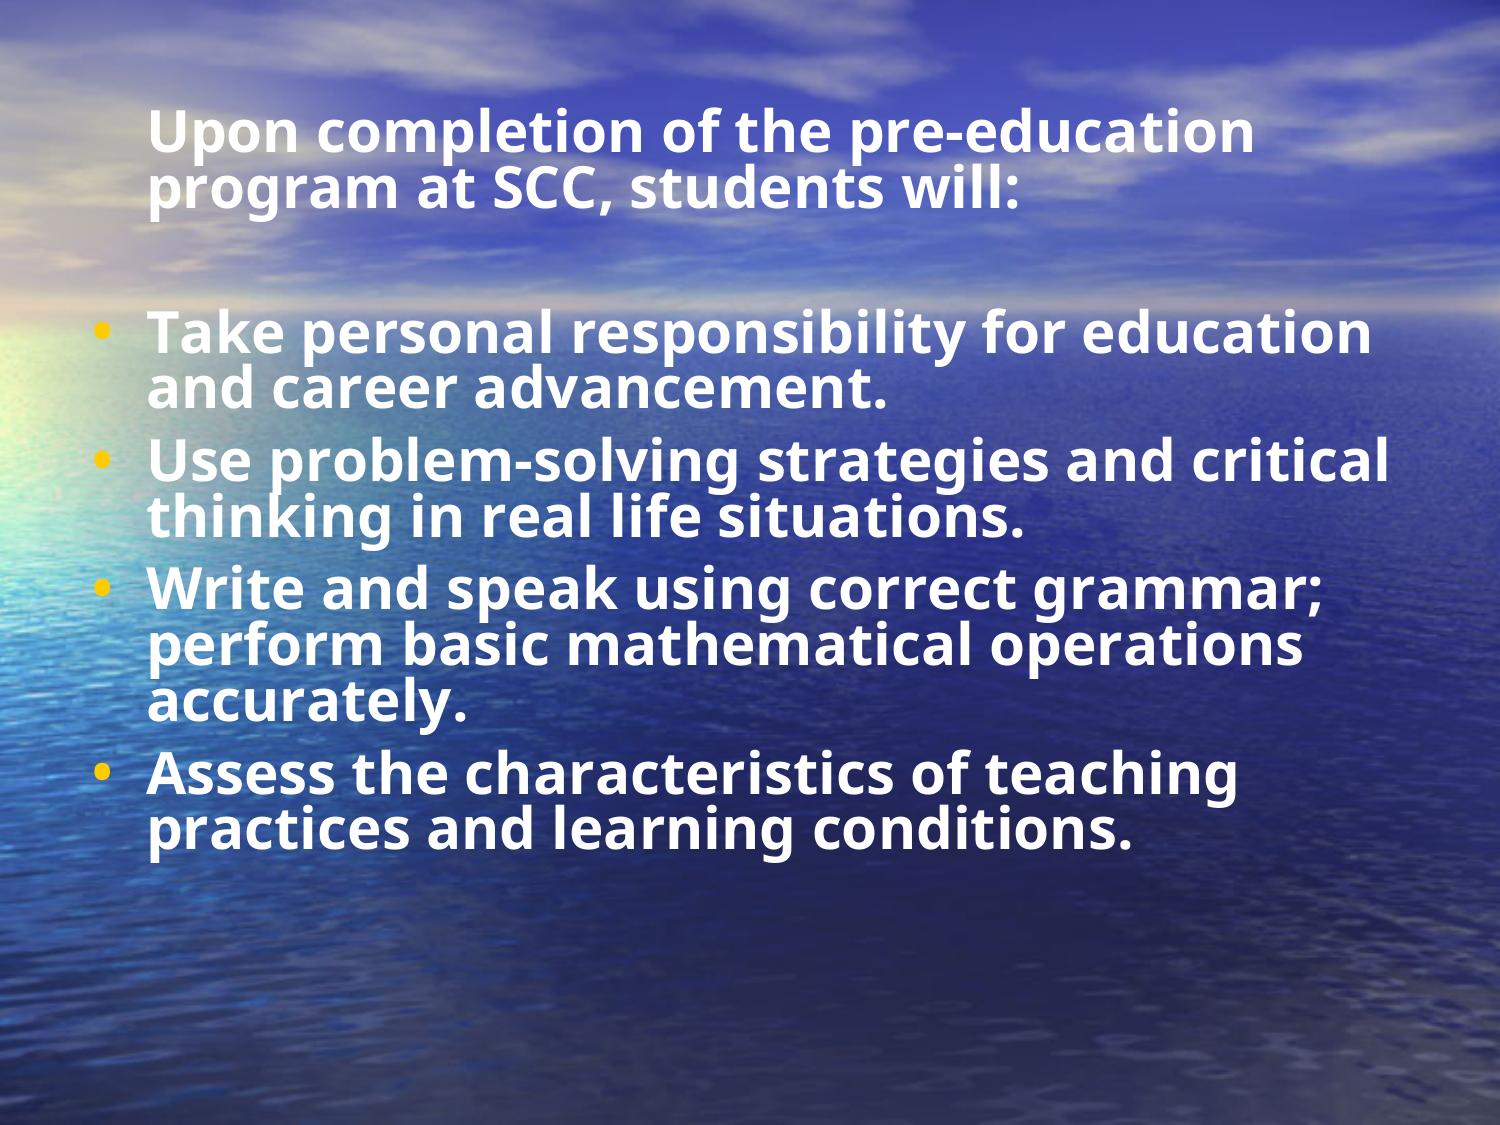

# Upon completion of the pre-education program at SCC, students will:
Take personal responsibility for education and career advancement.
Use problem-solving strategies and critical thinking in real life situations.
Write and speak using correct grammar; perform basic mathematical operations accurately.
Assess the characteristics of teaching practices and learning conditions.